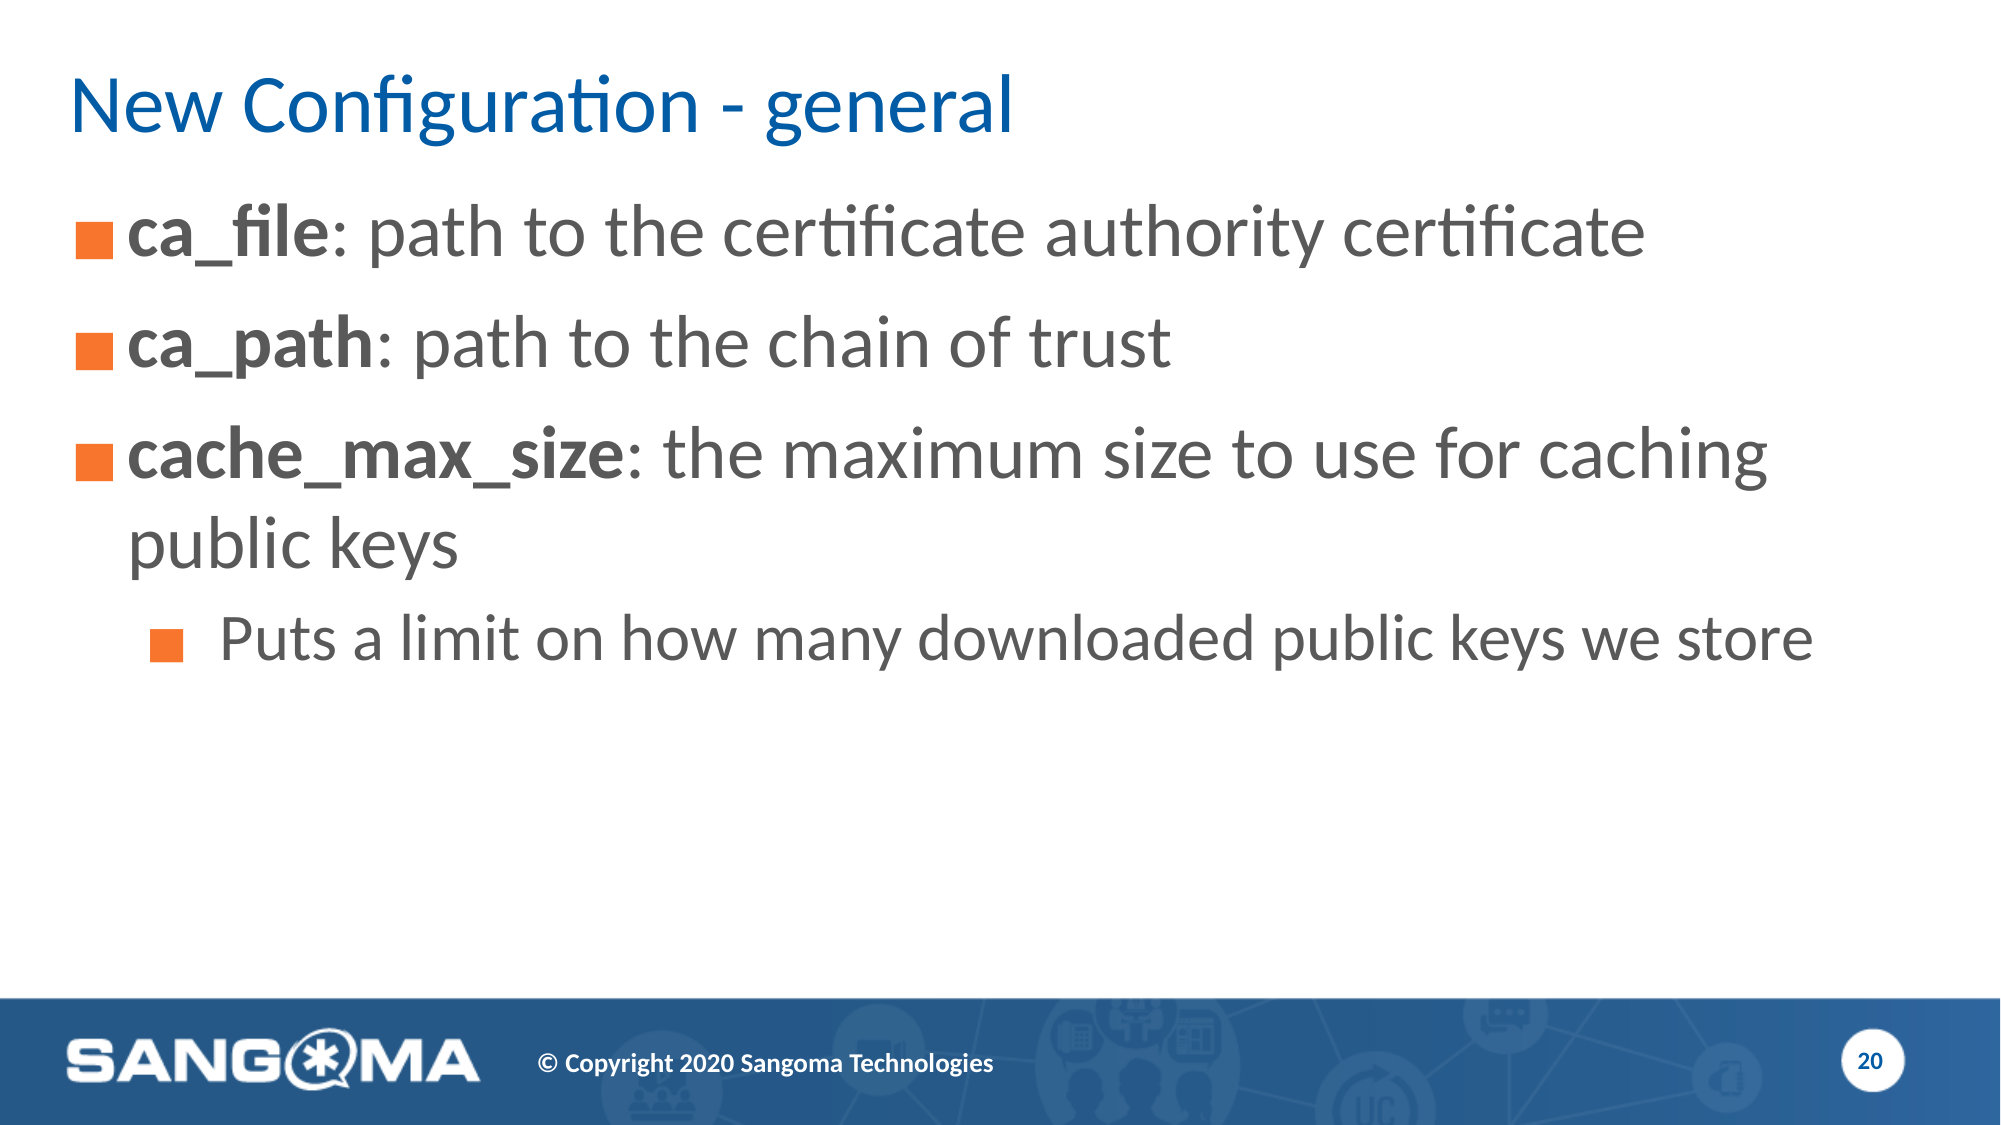

# New Configuration - general
ca_file: path to the certificate authority certificate
ca_path: path to the chain of trust
cache_max_size: the maximum size to use for caching public keys
Puts a limit on how many downloaded public keys we store